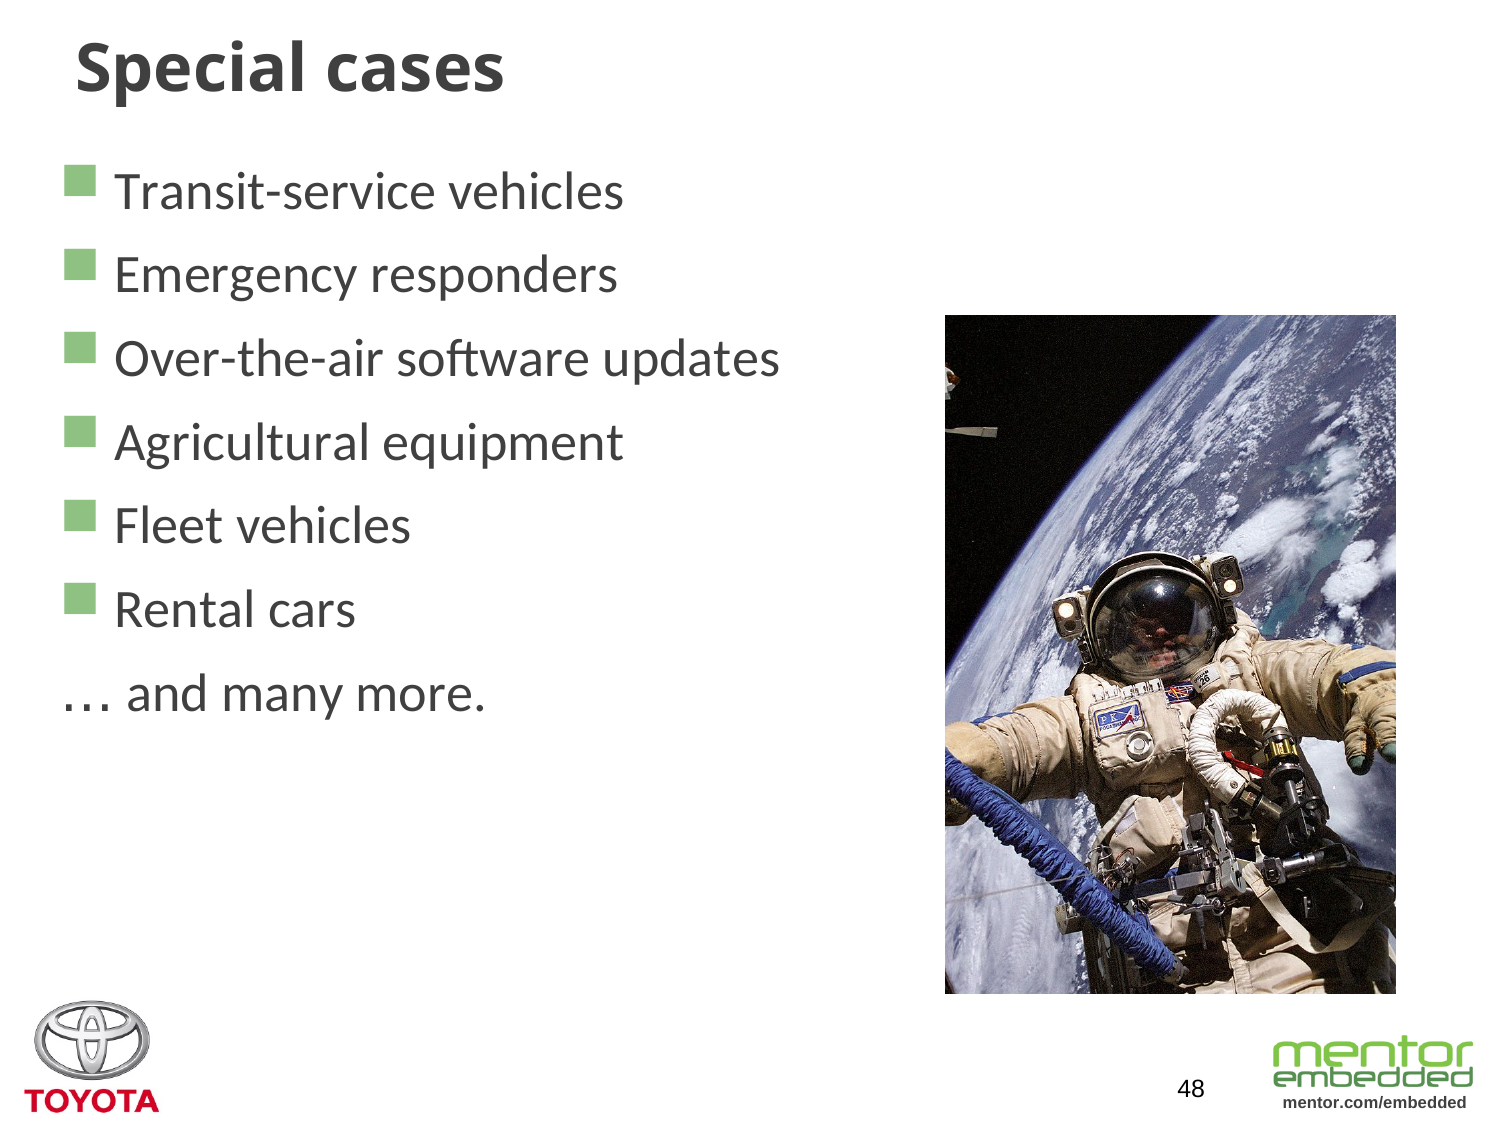

Special cases
Transit-service vehicles
Emergency responders
Over-the-air software updates
Agricultural equipment
Fleet vehicles
Rental cars
… and many more.